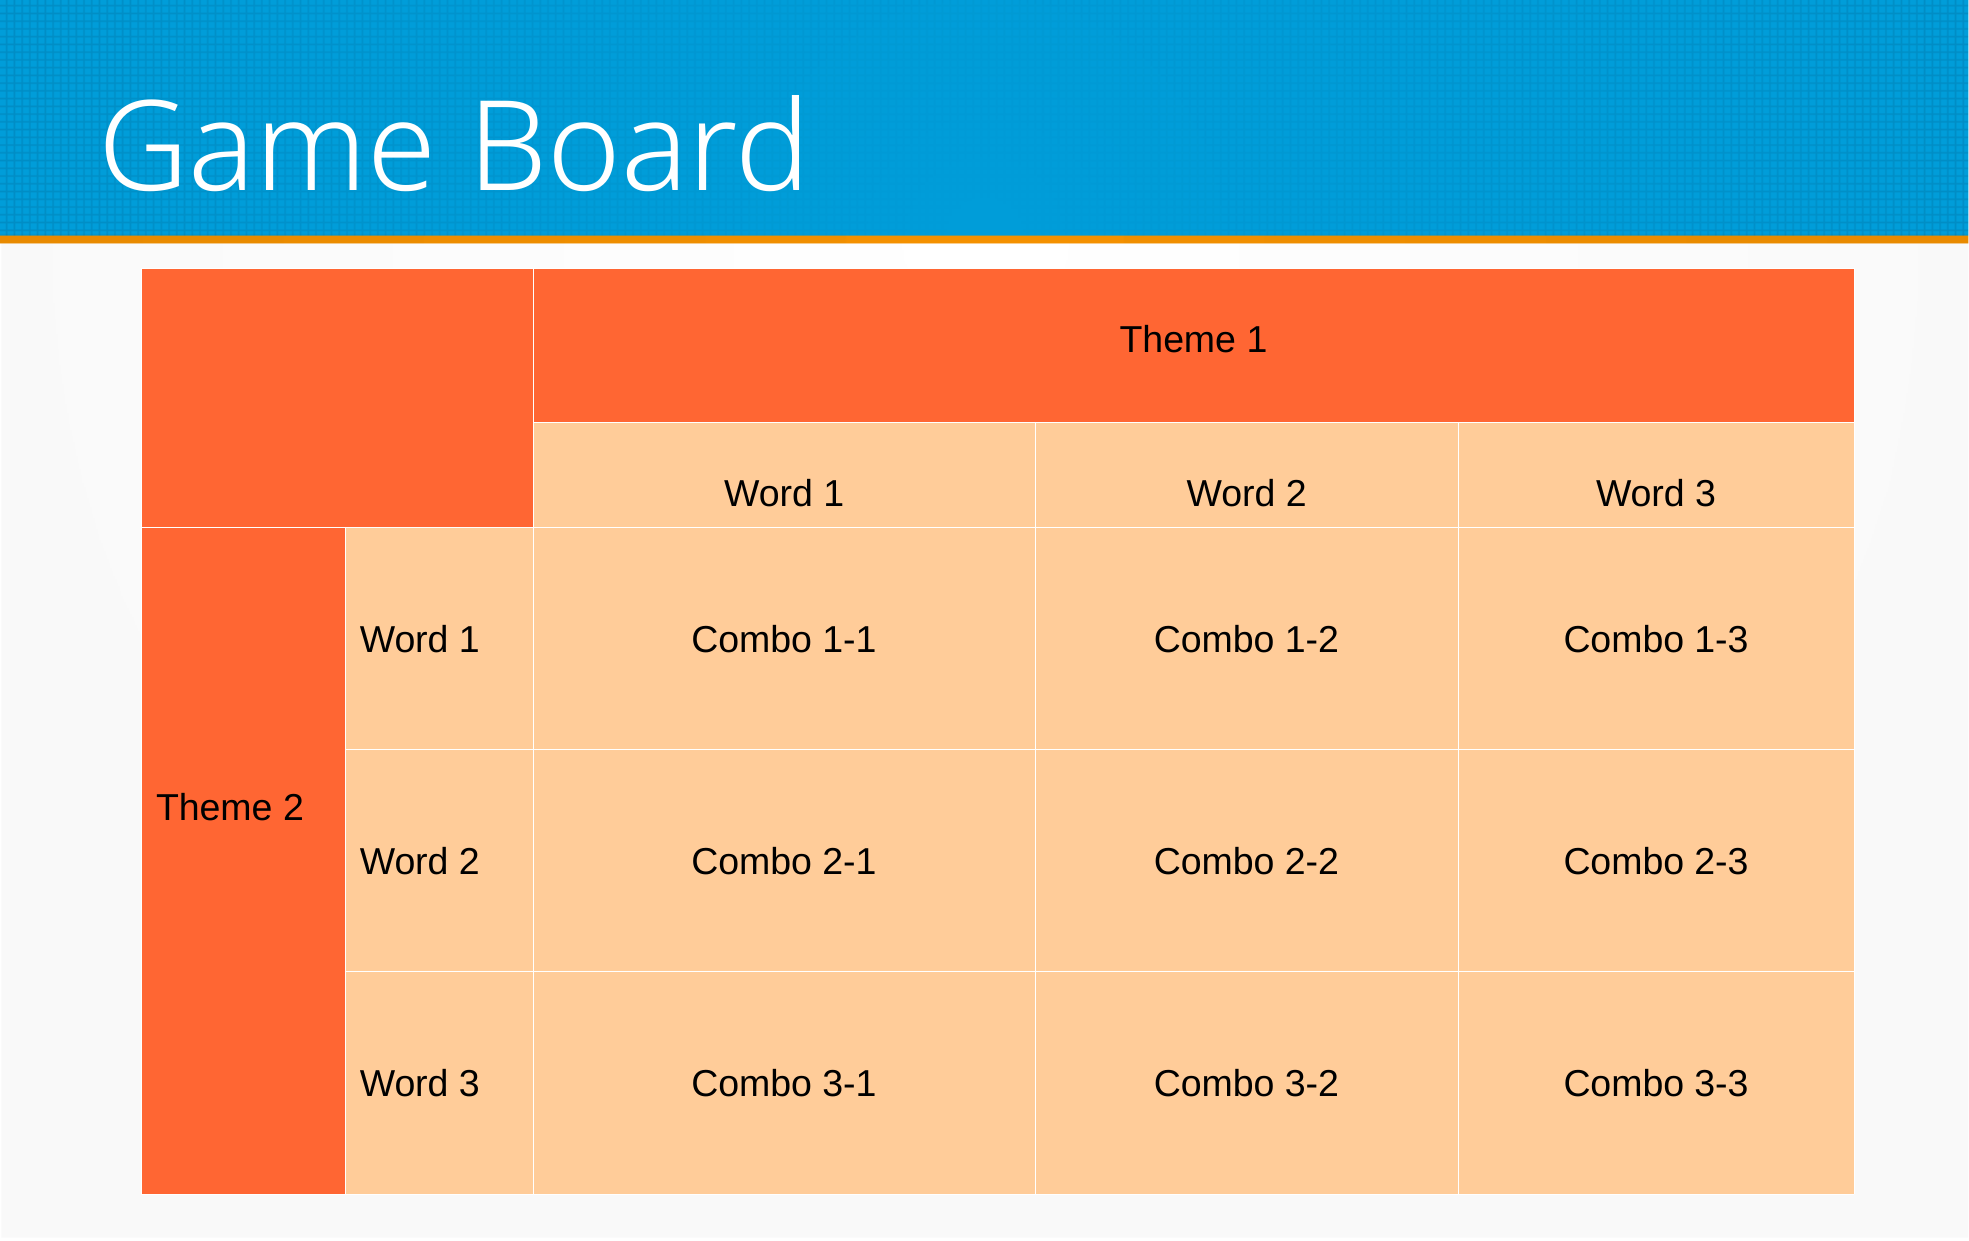

# Game Board
| | | Theme 1 | | |
| --- | --- | --- | --- | --- |
| | | Word 1 | Word 2 | Word 3 |
| Theme 2 | Word 1 | Combo 1-1 | Combo 1-2 | Combo 1-3 |
| | Word 2 | Combo 2-1 | Combo 2-2 | Combo 2-3 |
| | Word 3 | Combo 3-1 | Combo 3-2 | Combo 3-3 |